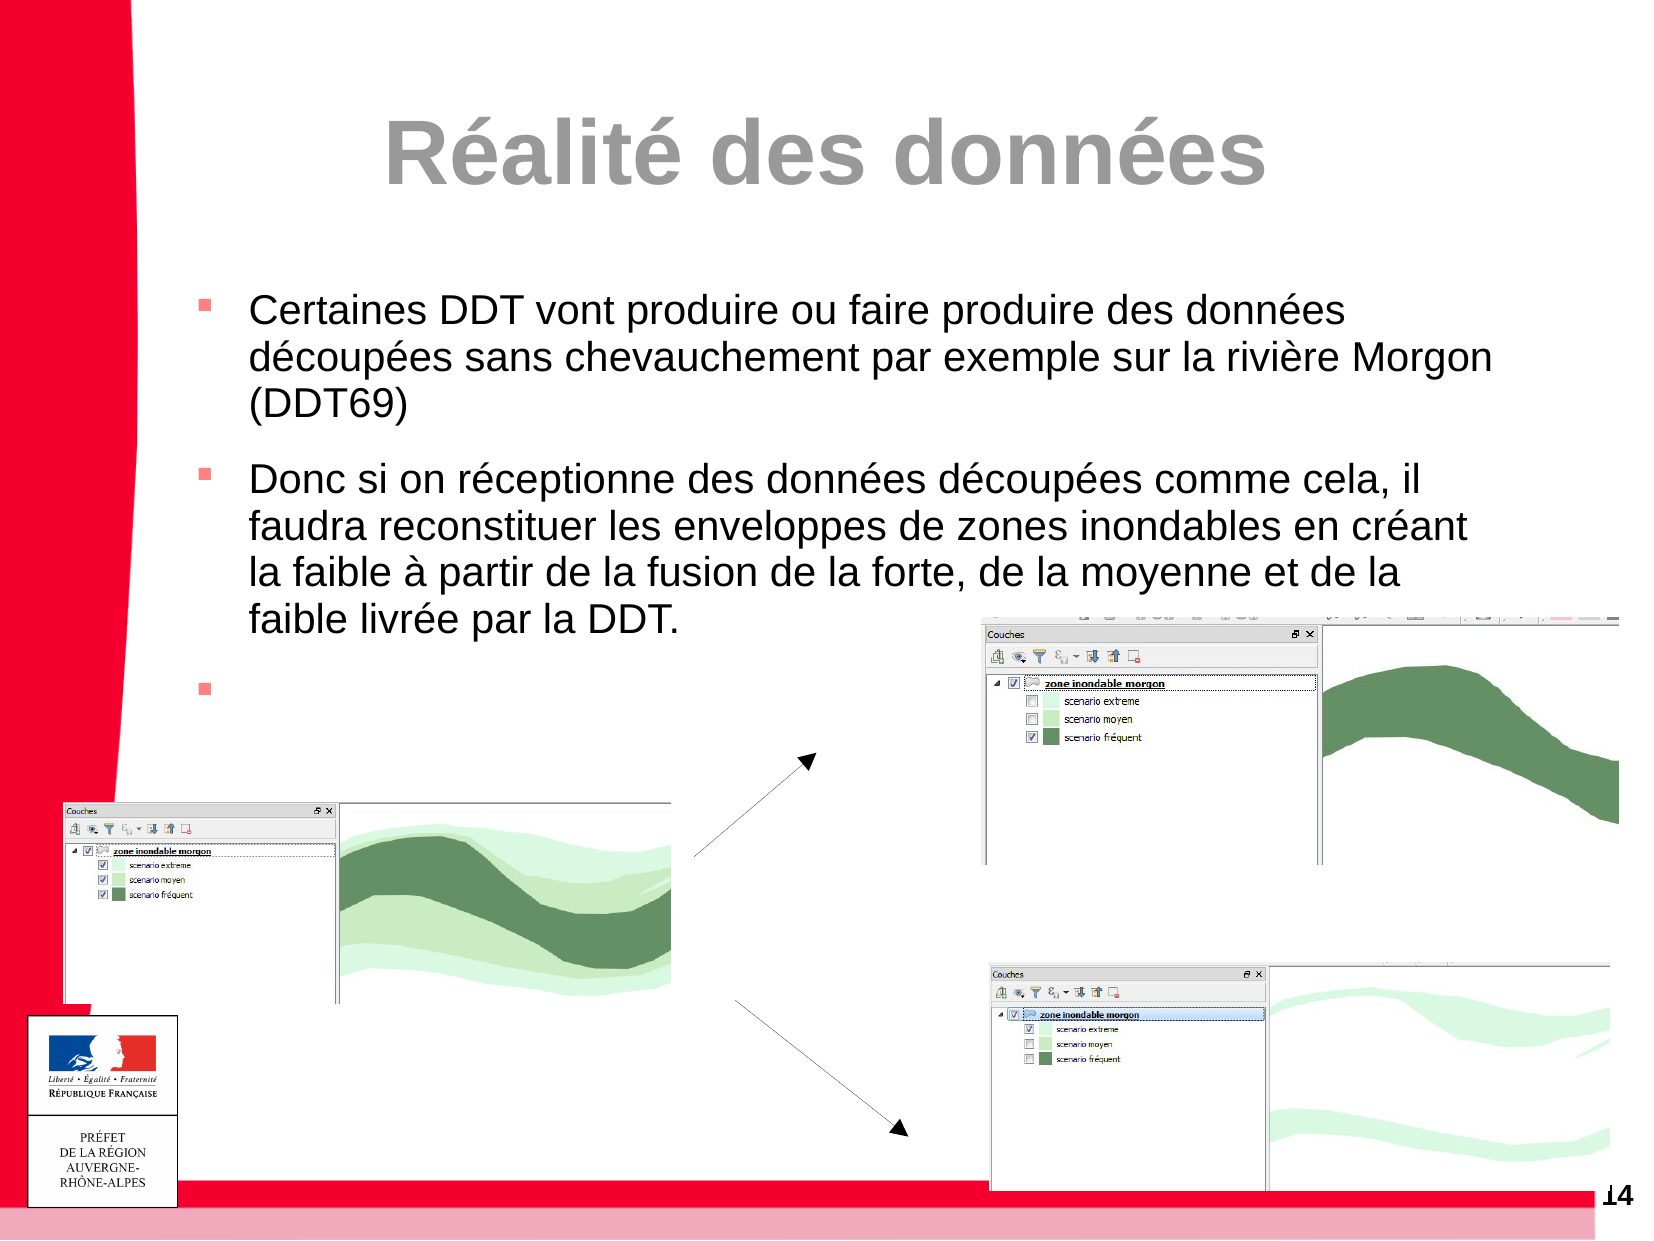

# Réalité des données
Certaines DDT vont produire ou faire produire des données découpées sans chevauchement par exemple sur la rivière Morgon (DDT69)
Donc si on réceptionne des données découpées comme cela, il faudra reconstituer les enveloppes de zones inondables en créant la faible à partir de la fusion de la forte, de la moyenne et de la faible livrée par la DDT.
14